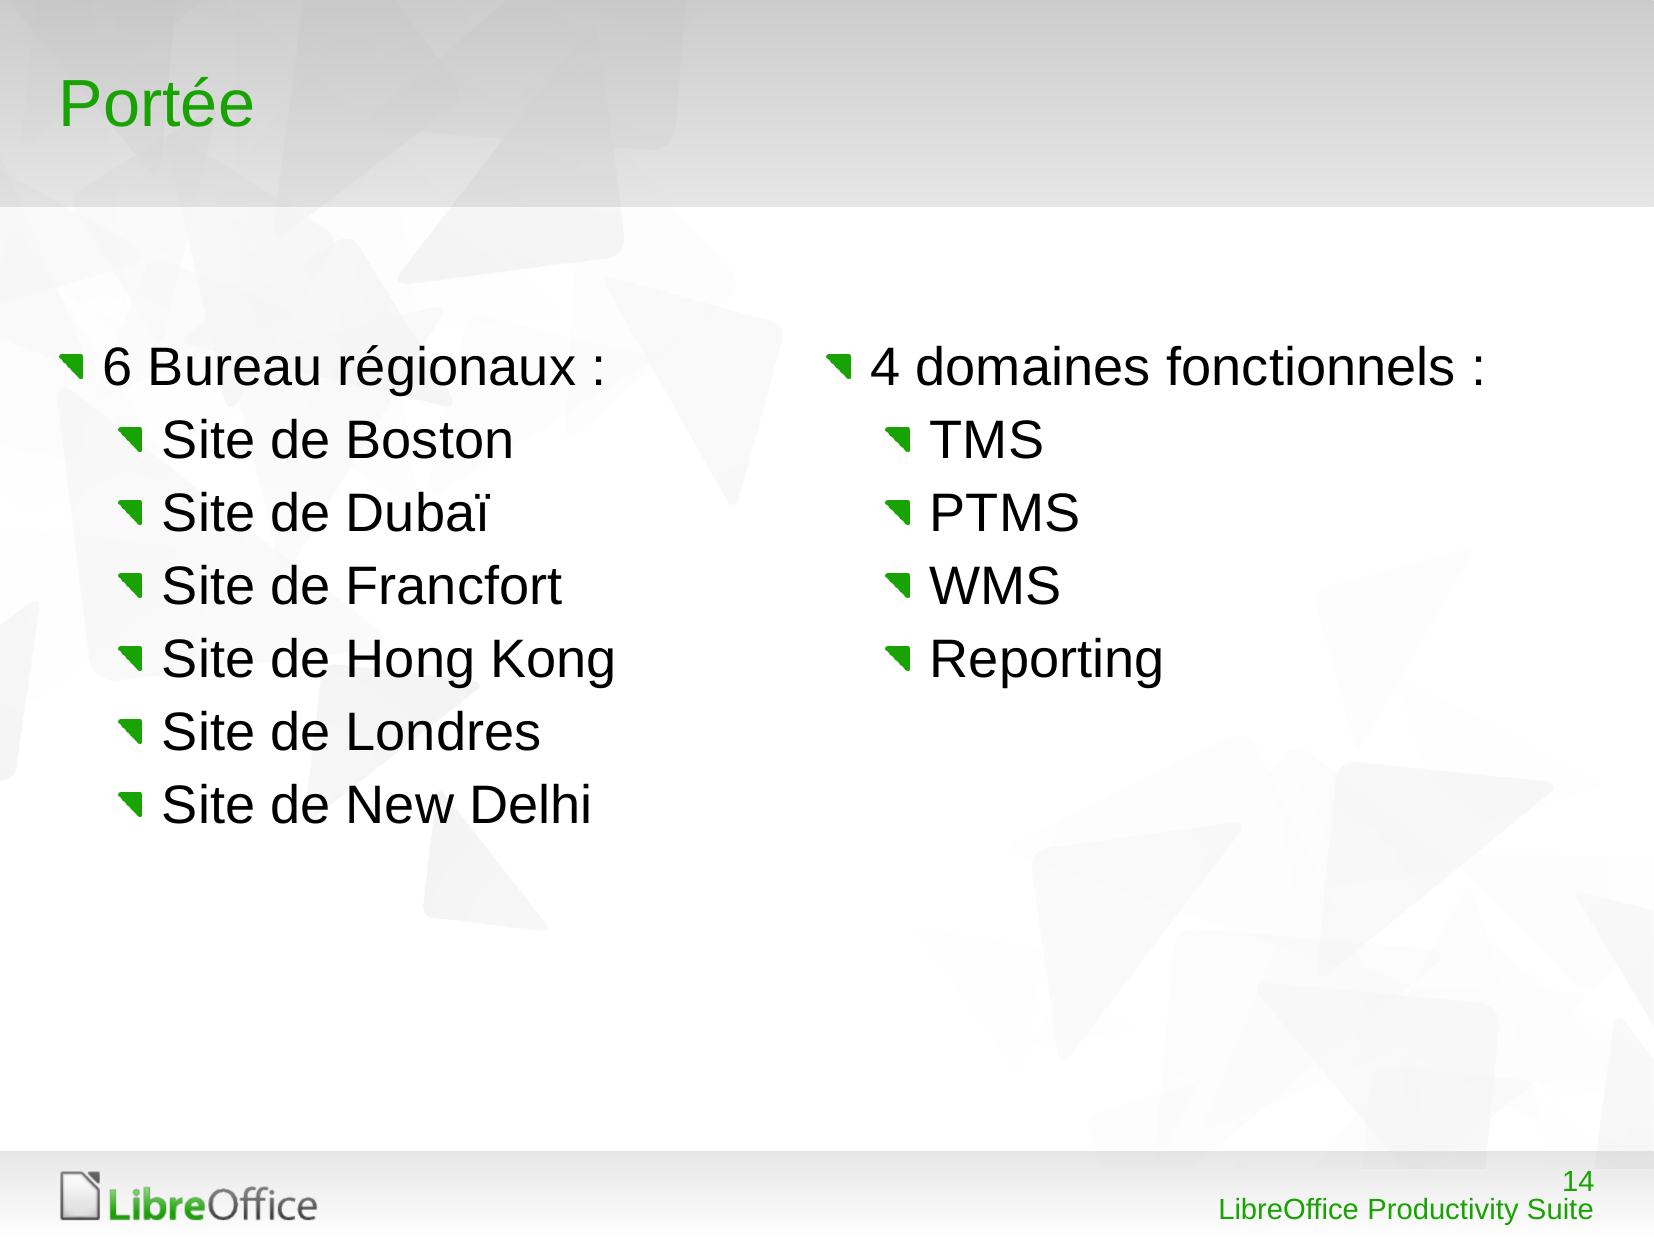

# Portée
6 Bureau régionaux :
Site de Boston
Site de Dubaï
Site de Francfort
Site de Hong Kong
Site de Londres
Site de New Delhi
4 domaines fonctionnels :
TMS
PTMS
WMS
Reporting
14
LibreOffice Productivity Suite